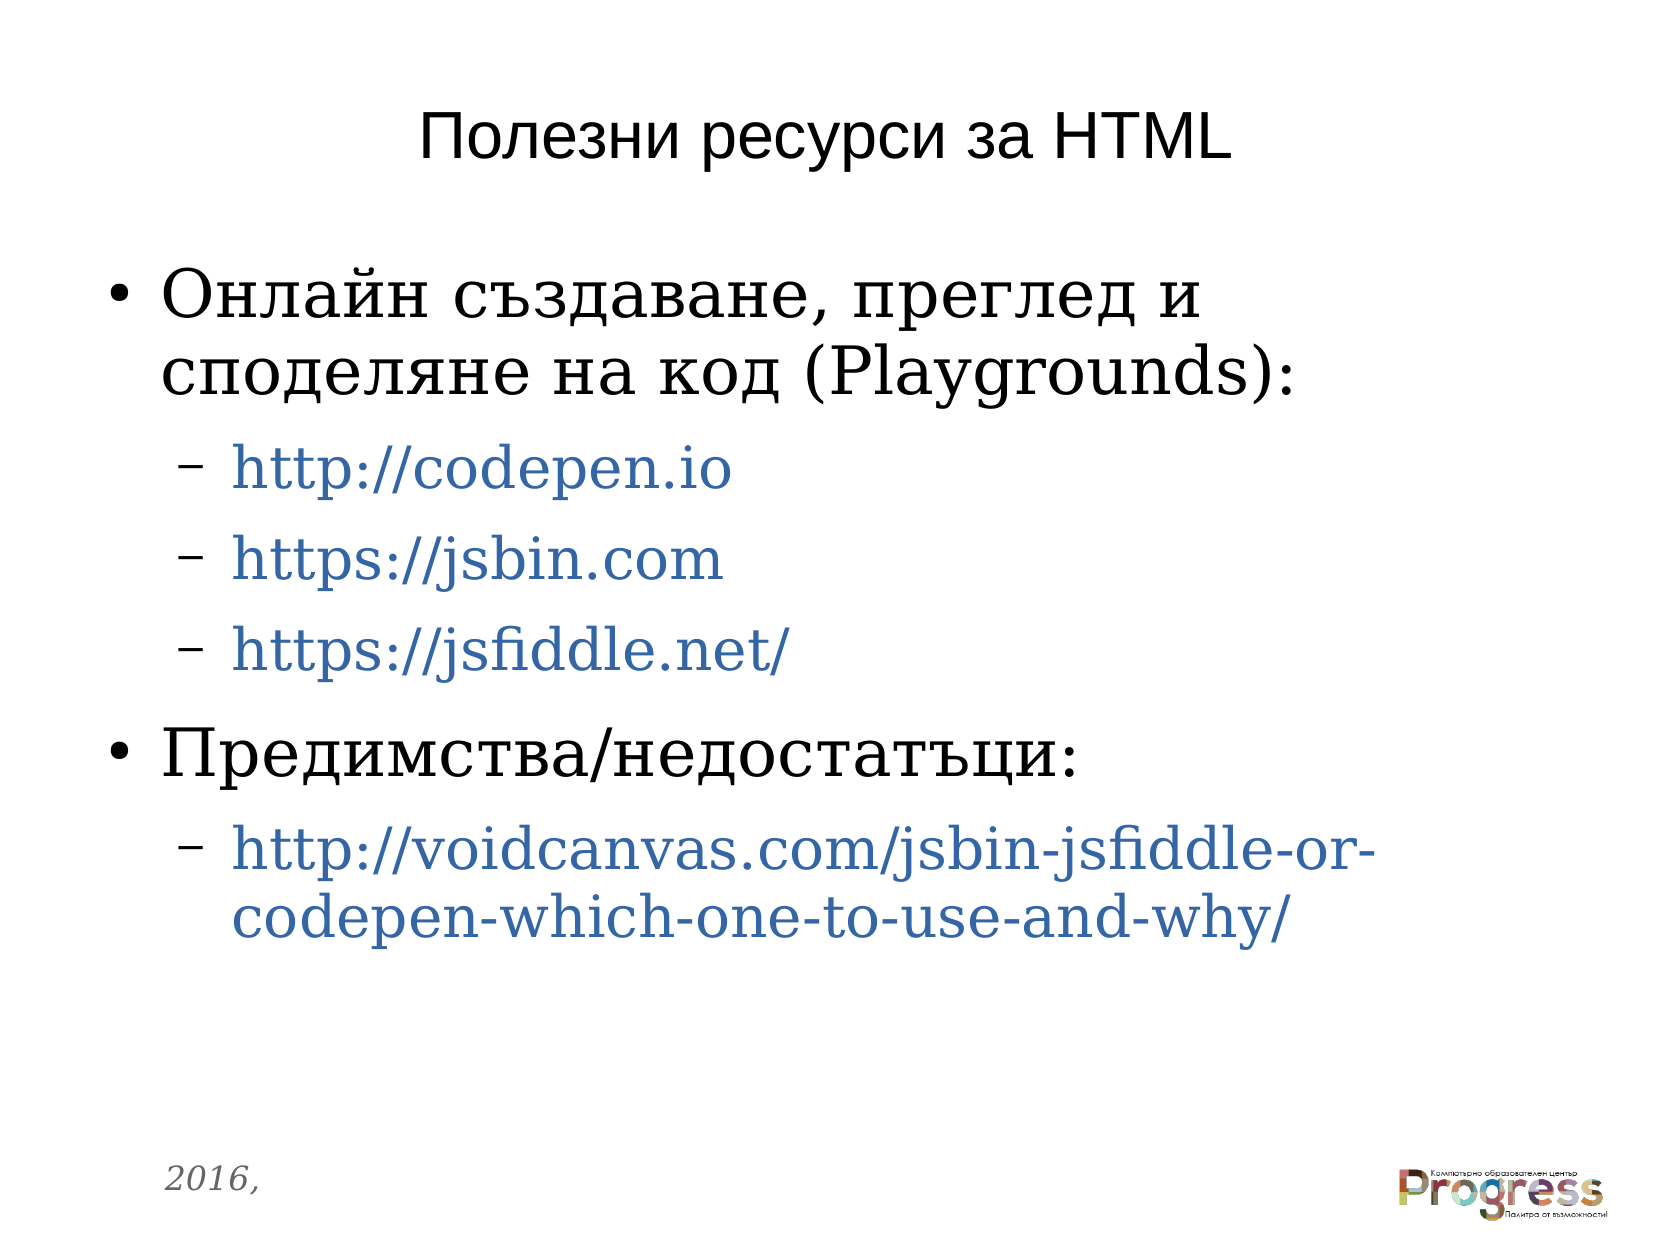

# Полезни ресурси за HTML
Онлайн създаване, преглед и споделяне на код (Playgrounds):
http://codepen.io
https://jsbin.com
https://jsfiddle.net/
Предимства/недостатъци:
http://voidcanvas.com/jsbin-jsfiddle-or-codepen-which-one-to-use-and-why/
2016,